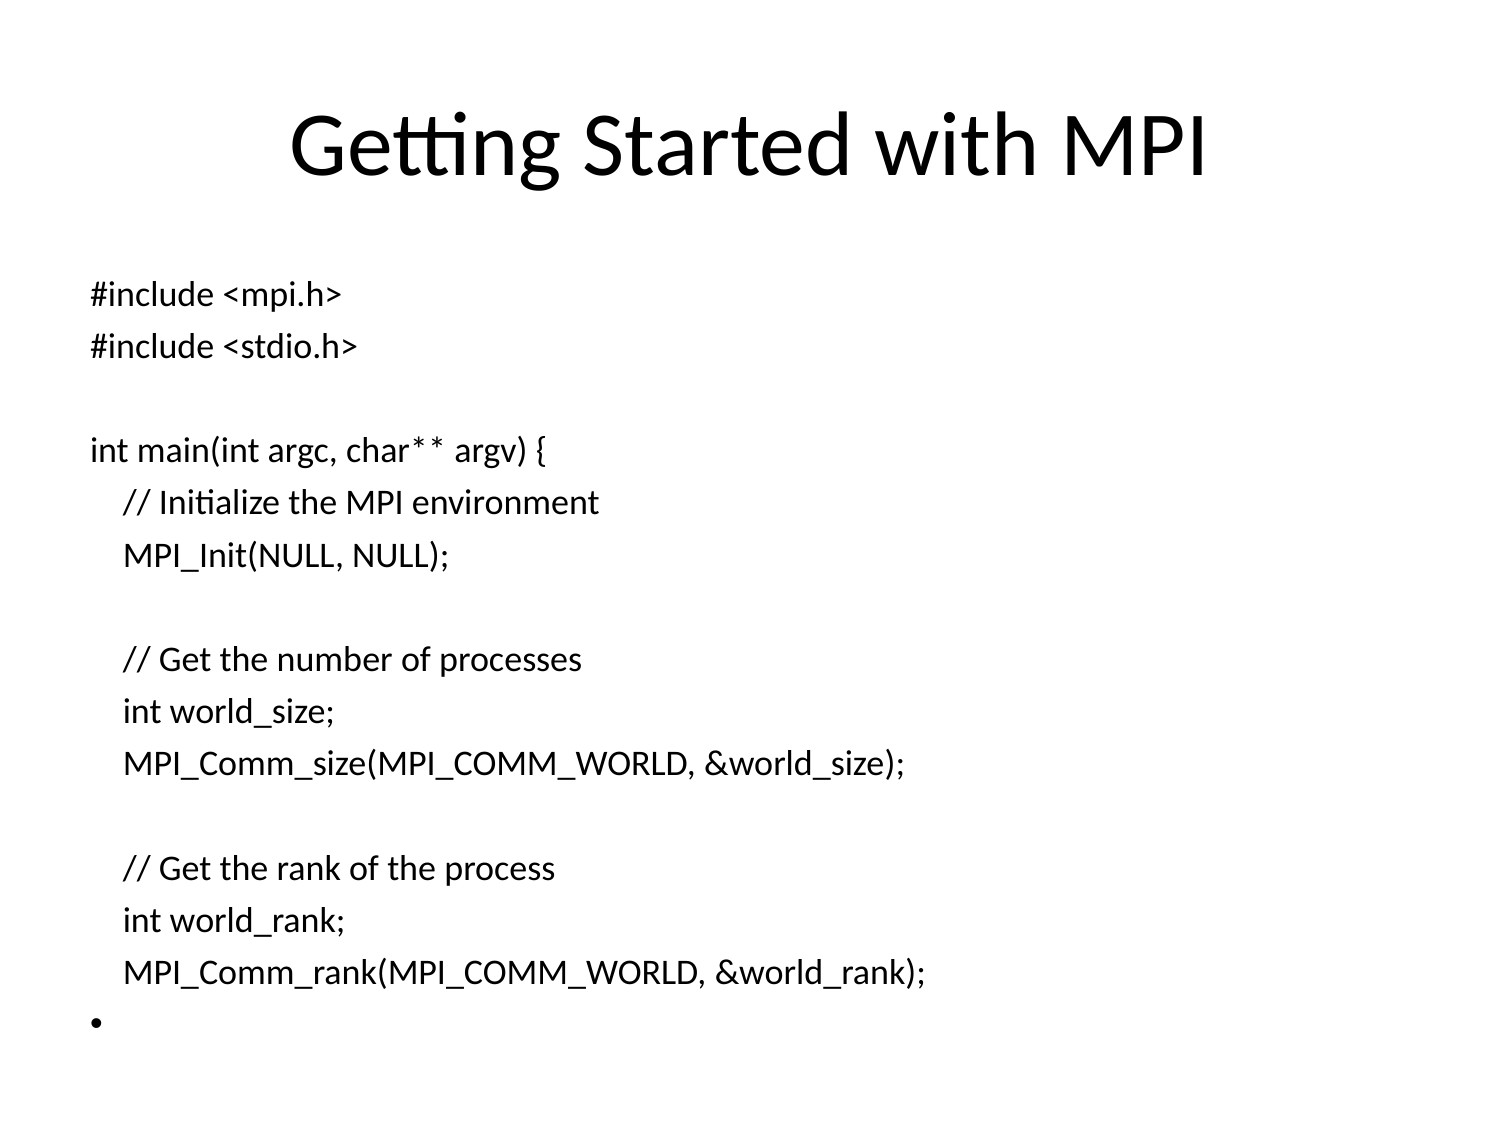

# Getting Started with MPI
#include <mpi.h>
#include <stdio.h>
int main(int argc, char** argv) {
 // Initialize the MPI environment
 MPI_Init(NULL, NULL);
 // Get the number of processes
 int world_size;
 MPI_Comm_size(MPI_COMM_WORLD, &world_size);
 // Get the rank of the process
 int world_rank;
 MPI_Comm_rank(MPI_COMM_WORLD, &world_rank);